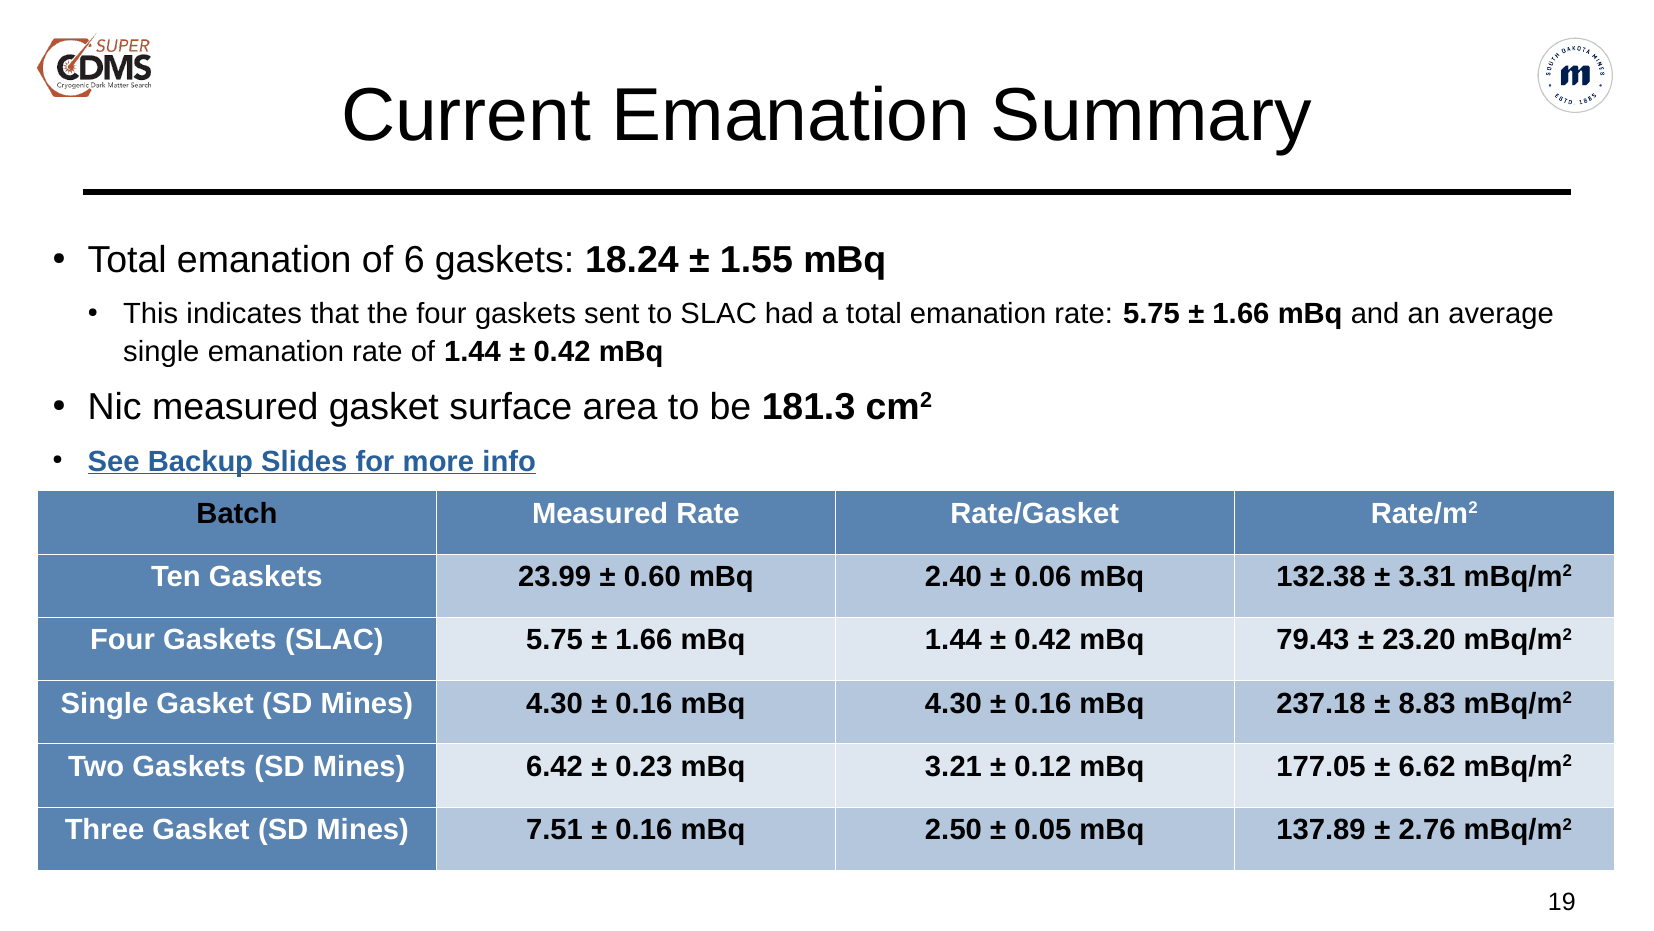

# Current Emanation Summary
Total emanation of 6 gaskets: 18.24 ± 1.55 mBq
This indicates that the four gaskets sent to SLAC had a total emanation rate: 5.75 ± 1.66 mBq and an average single emanation rate of 1.44 ± 0.42 mBq
Nic measured gasket surface area to be 181.3 cm2
See Backup Slides for more info
| Batch | Measured Rate | Rate/Gasket | Rate/m2 |
| --- | --- | --- | --- |
| Ten Gaskets | 23.99 ± 0.60 mBq | 2.40 ± 0.06 mBq | 132.38 ± 3.31 mBq/m2 |
| Four Gaskets (SLAC) | 5.75 ± 1.66 mBq | 1.44 ± 0.42 mBq | 79.43 ± 23.20 mBq/m2 |
| Single Gasket (SD Mines) | 4.30 ± 0.16 mBq | 4.30 ± 0.16 mBq | 237.18 ± 8.83 mBq/m2 |
| Two Gaskets (SD Mines) | 6.42 ± 0.23 mBq | 3.21 ± 0.12 mBq | 177.05 ± 6.62 mBq/m2 |
| Three Gasket (SD Mines) | 7.51 ± 0.16 mBq | 2.50 ± 0.05 mBq | 137.89 ± 2.76 mBq/m2 |